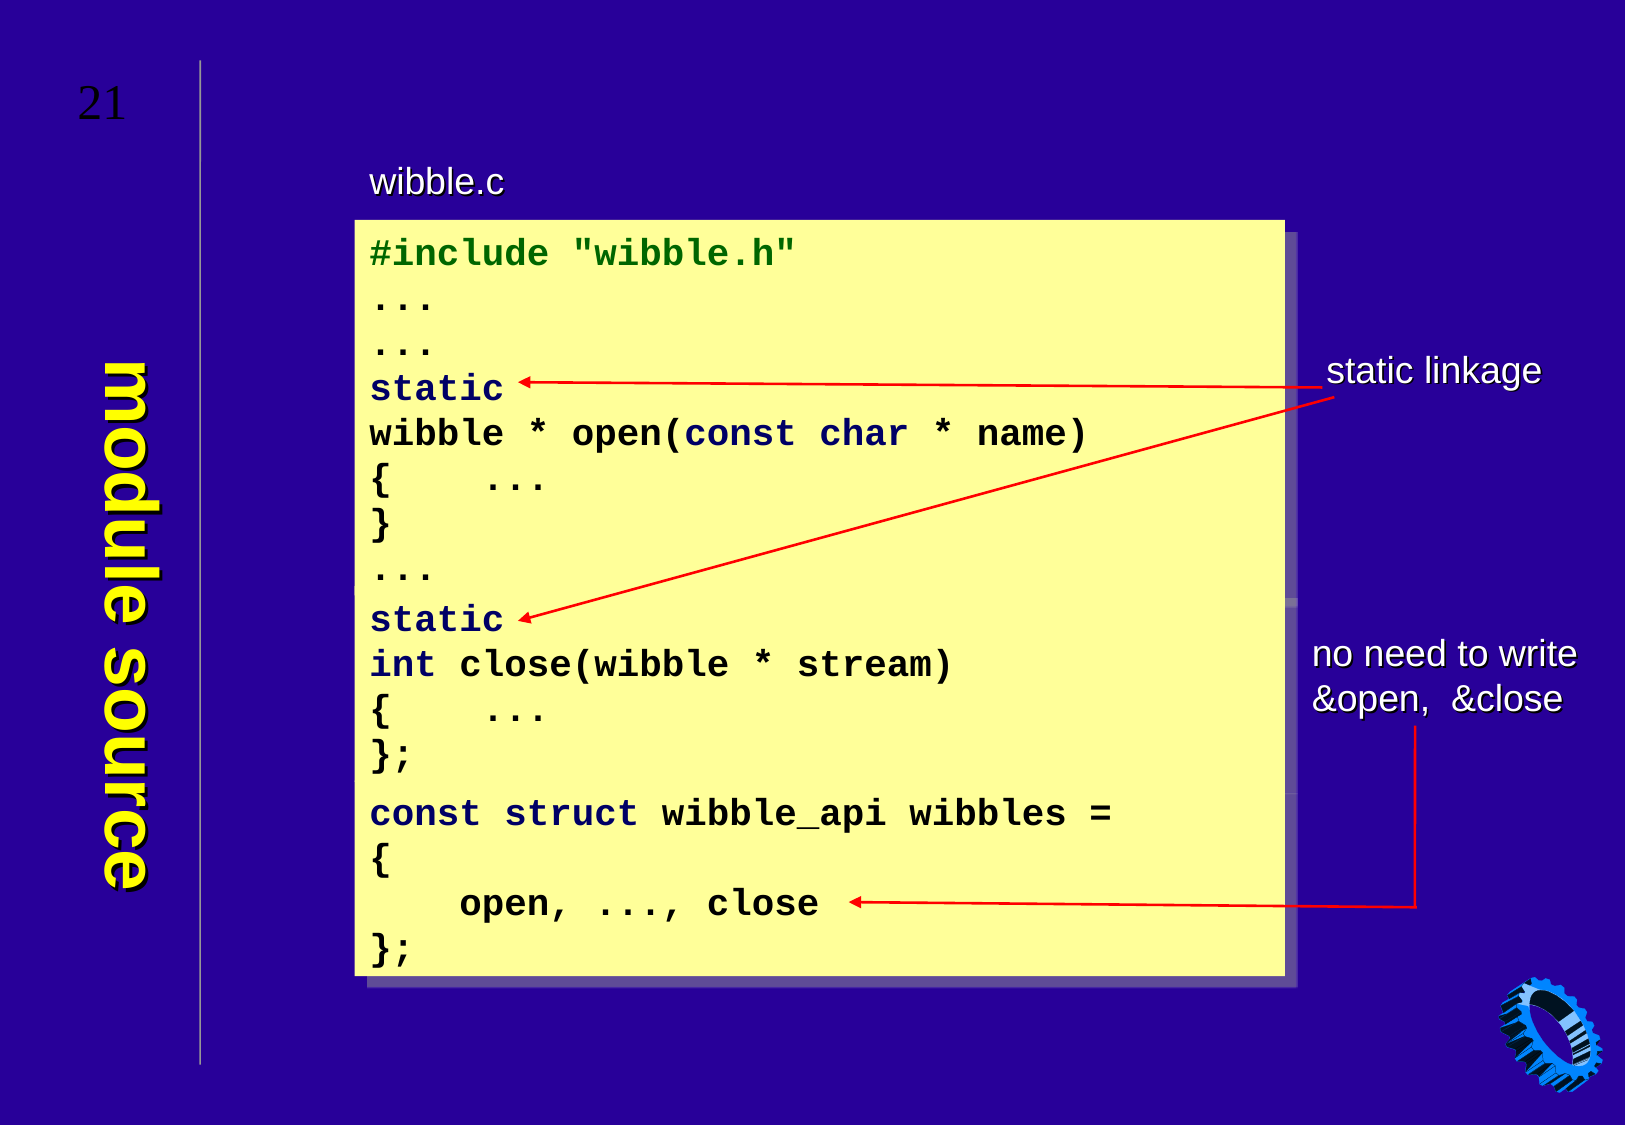

21
wibble.c
# module source
#include "wibble.h"
...
...
static
wibble * open(const char * name)
{ ...
}
...
static linkage
static
int close(wibble * stream)
{ ...
};
no need to write
&open, &close
const struct wibble_api wibbles =
{
 open, ..., close
};